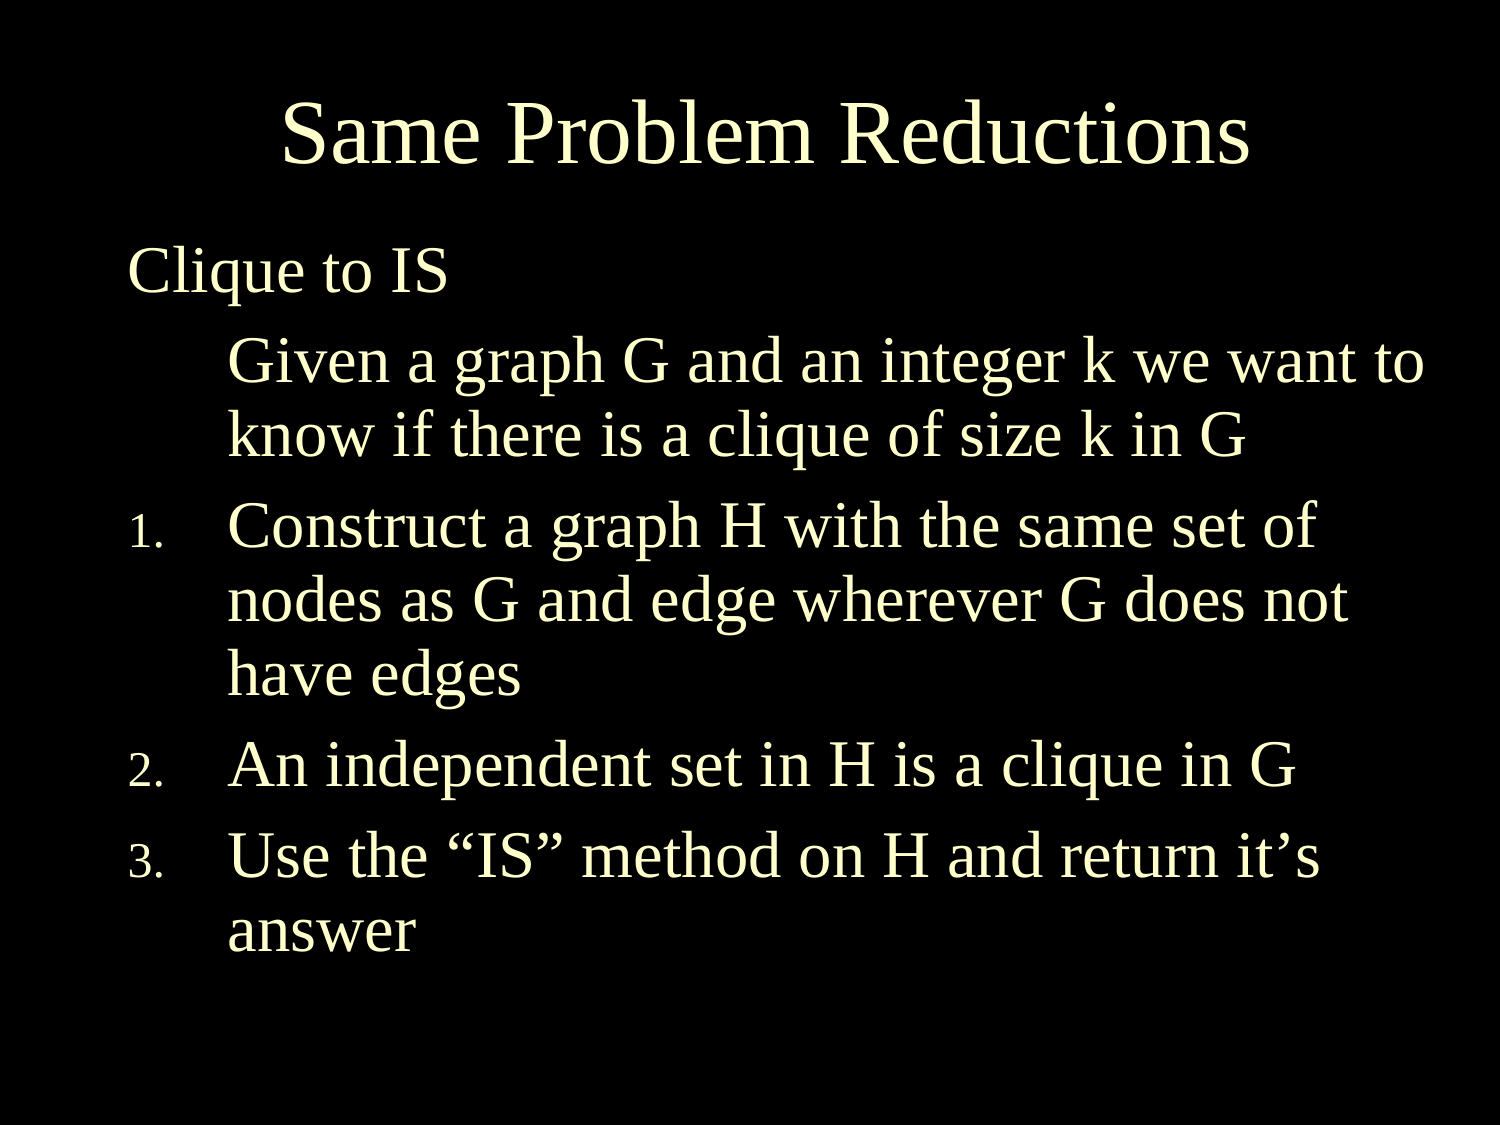

# Same Problem Reductions
Clique to IS
	Given a graph G and an integer k we want to know if there is a clique of size k in G
Construct a graph H with the same set of nodes as G and edge wherever G does not have edges
An independent set in H is a clique in G
Use the “IS” method on H and return it’s answer